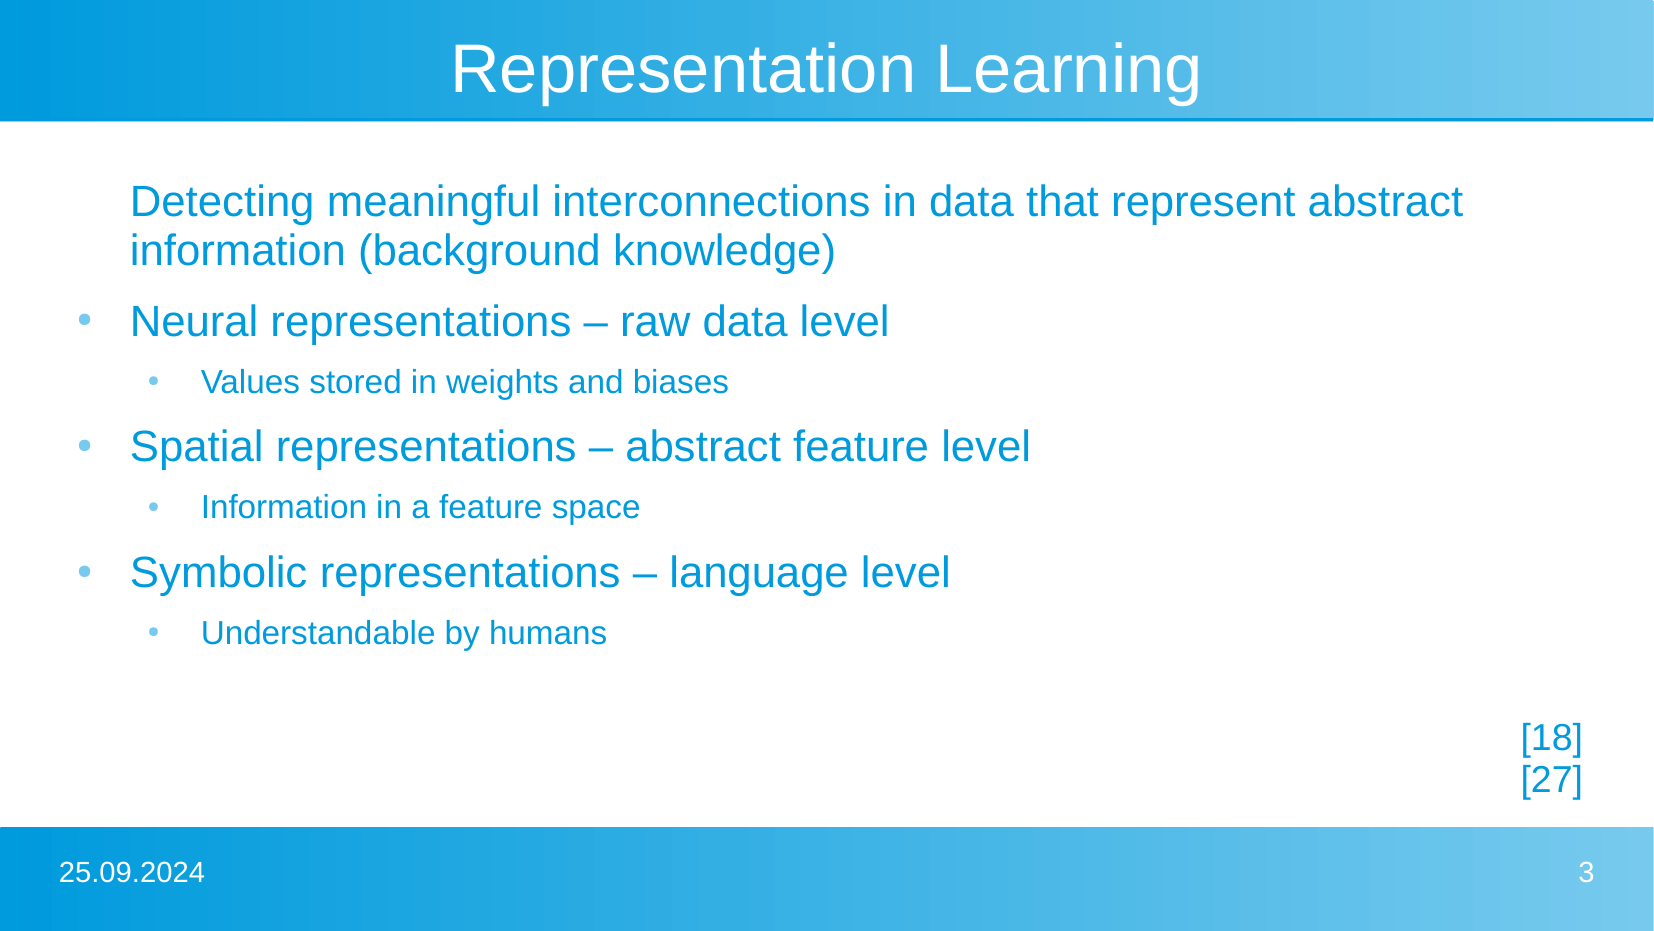

# Representation Learning
Detecting meaningful interconnections in data that represent abstract information (background knowledge)
Neural representations – raw data level
Values stored in weights and biases
Spatial representations – abstract feature level
Information in a feature space
Symbolic representations – language level
Understandable by humans
[18]
[27]
3